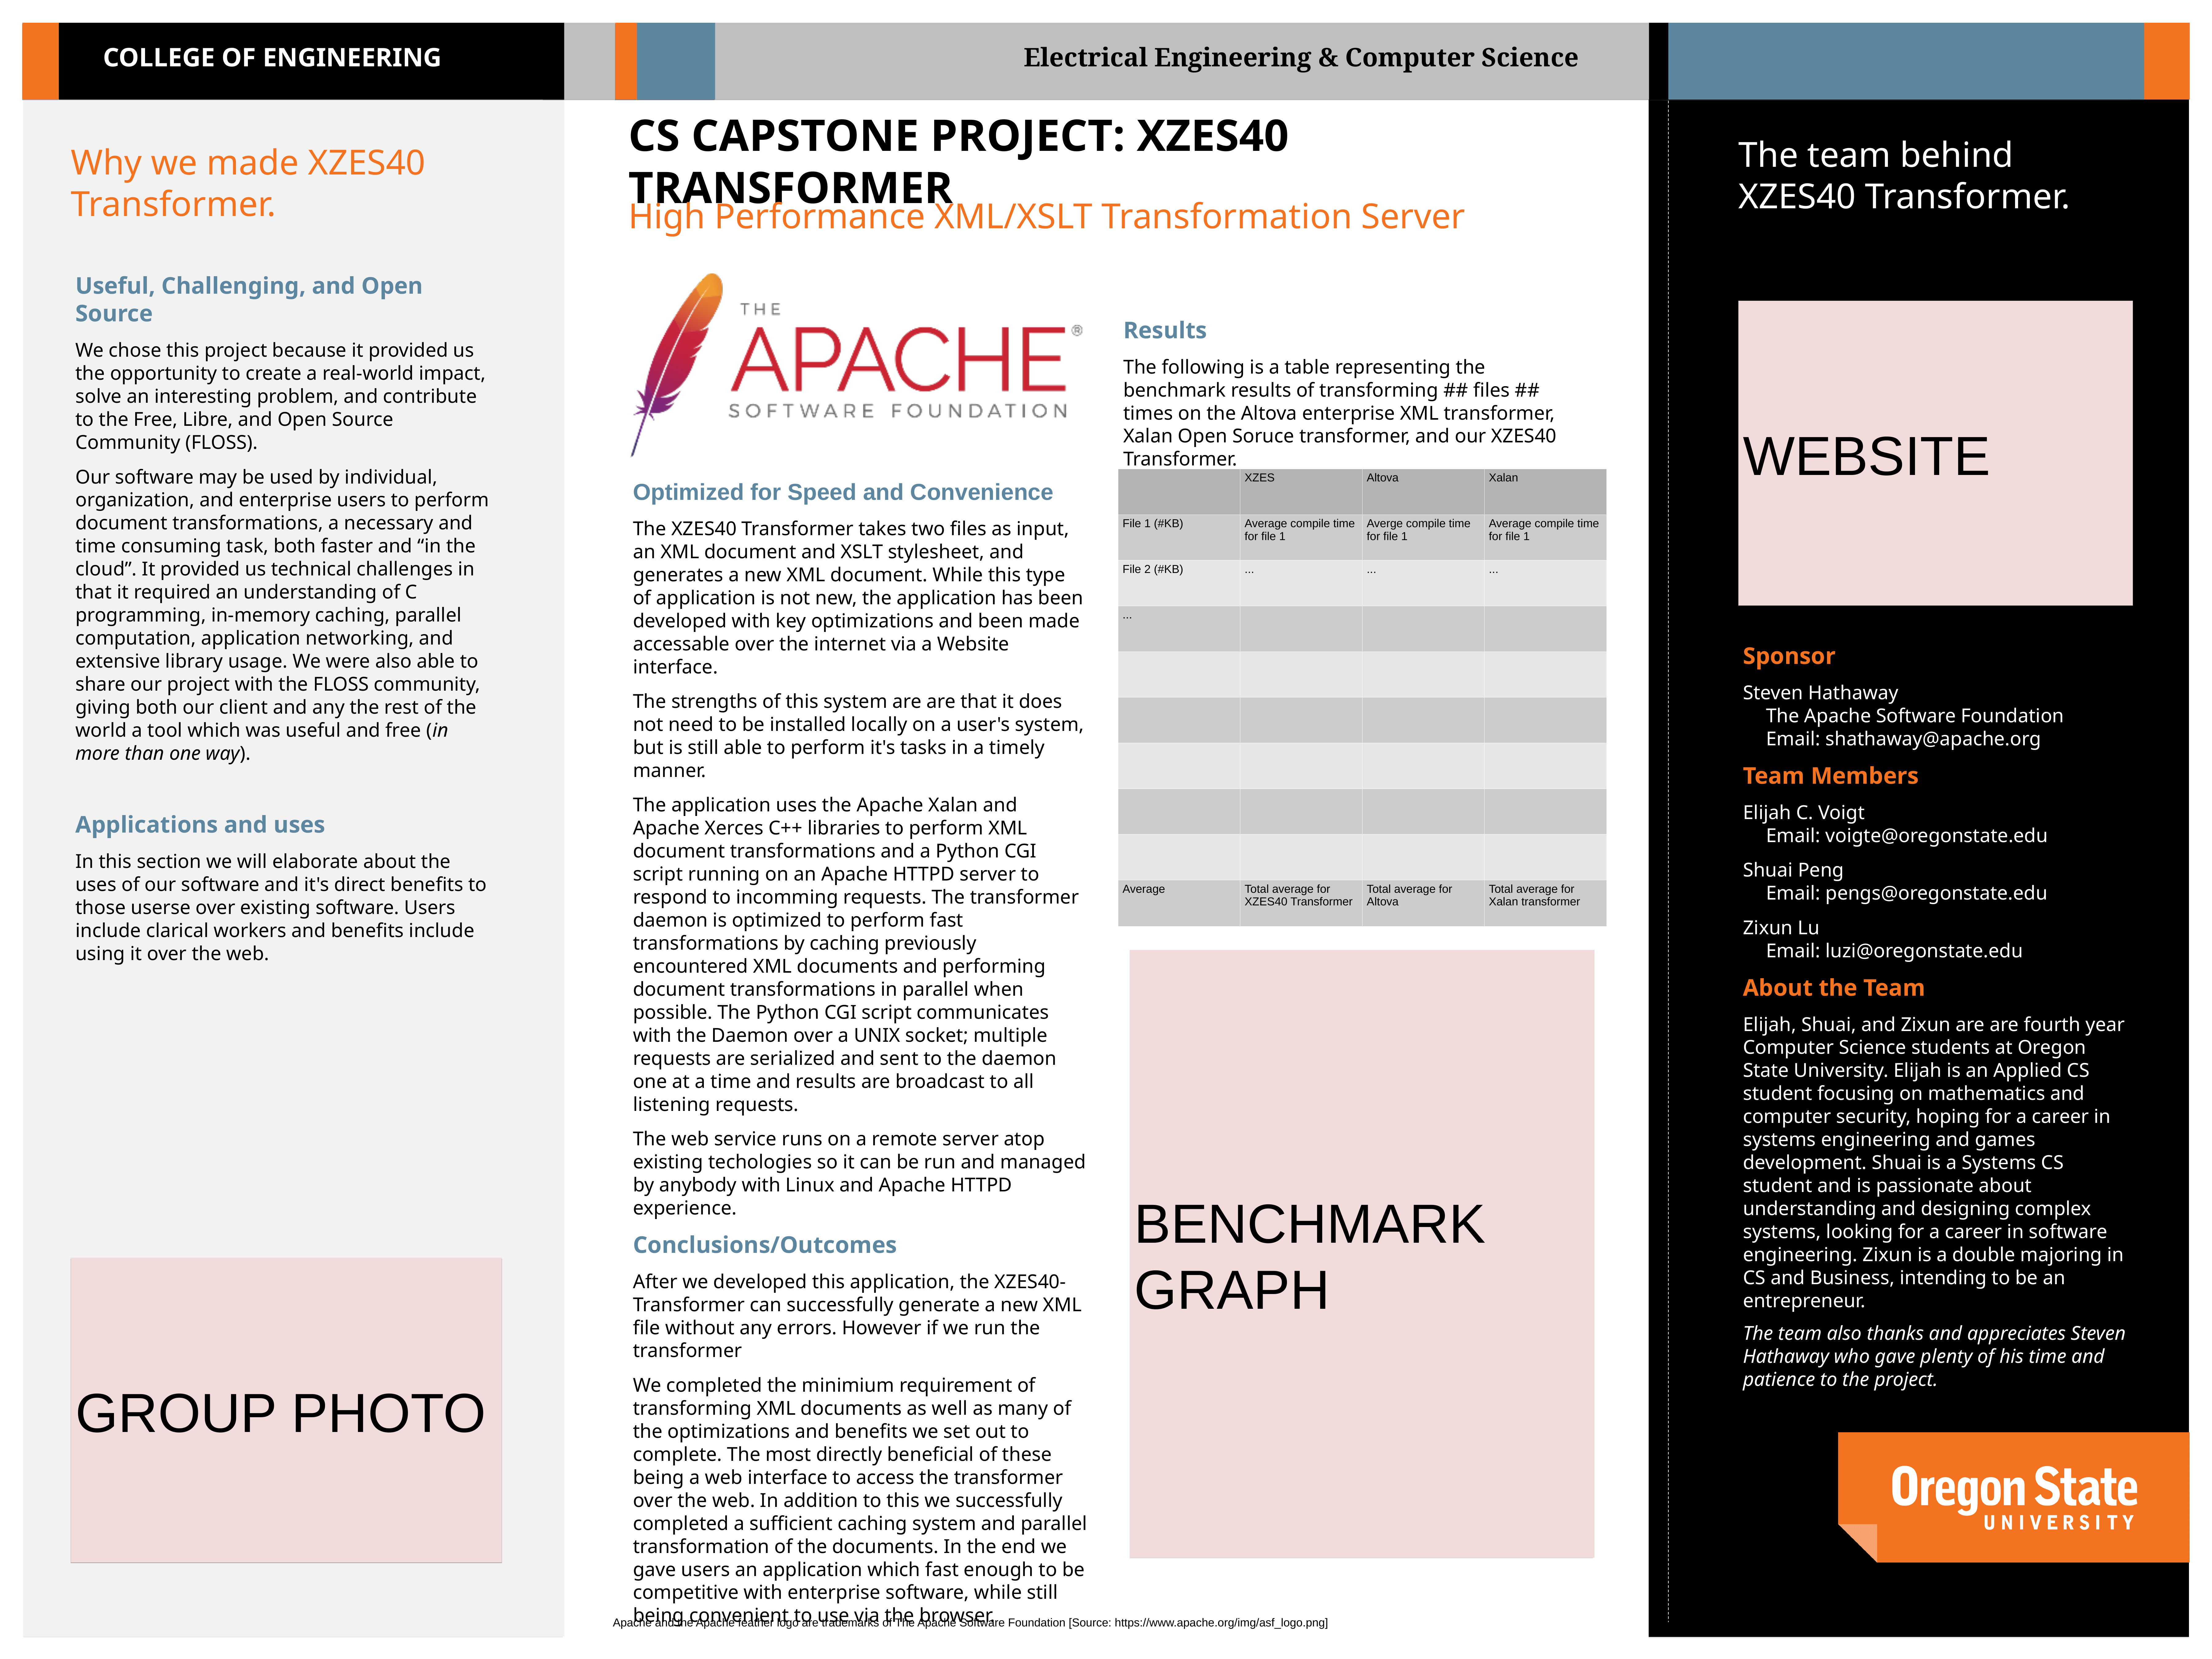

# CS Capstone Project: XZES40 Transformer
The team behind XZES40 Transformer.
Why we made XZES40 Transformer.
High Performance XML/XSLT Transformation Server
Useful, Challenging, and Open Source
We chose this project because it provided us the opportunity to create a real-world impact, solve an interesting problem, and contribute to the Free, Libre, and Open Source Community (FLOSS).
Our software may be used by individual, organization, and enterprise users to perform document transformations, a necessary and time consuming task, both faster and “in the cloud”. It provided us technical challenges in that it required an understanding of C programming, in-memory caching, parallel computation, application networking, and extensive library usage. We were also able to share our project with the FLOSS community, giving both our client and any the rest of the world a tool which was useful and free (in more than one way).
Applications and uses
In this section we will elaborate about the uses of our software and it's direct benefits to those userse over existing software. Users include clarical workers and benefits include using it over the web.
Results
The following is a table representing the benchmark results of transforming ## files ## times on the Altova enterprise XML transformer, Xalan Open Soruce transformer, and our XZES40 Transformer.
WEBSITE
| | XZES | Altova | Xalan |
| --- | --- | --- | --- |
| File 1 (#KB) | Average compile time for file 1 | Averge compile time for file 1 | Average compile time for file 1 |
| File 2 (#KB) | ... | ... | ... |
| ... | | | |
| | | | |
| | | | |
| | | | |
| | | | |
| | | | |
| Average | Total average for XZES40 Transformer | Total average for Altova | Total average for Xalan transformer |
Optimized for Speed and Convenience
The XZES40 Transformer takes two files as input, an XML document and XSLT stylesheet, and generates a new XML document. While this type of application is not new, the application has been developed with key optimizations and been made accessable over the internet via a Website interface.
The strengths of this system are are that it does not need to be installed locally on a user's system, but is still able to perform it's tasks in a timely manner.
The application uses the Apache Xalan and Apache Xerces C++ libraries to perform XML document transformations and a Python CGI script running on an Apache HTTPD server to respond to incomming requests. The transformer daemon is optimized to perform fast transformations by caching previously encountered XML documents and performing document transformations in parallel when possible. The Python CGI script communicates with the Daemon over a UNIX socket; multiple requests are serialized and sent to the daemon one at a time and results are broadcast to all listening requests.
The web service runs on a remote server atop existing techologies so it can be run and managed by anybody with Linux and Apache HTTPD experience.
Conclusions/Outcomes
After we developed this application, the XZES40-Transformer can successfully generate a new XML file without any errors. However if we run the transformer
We completed the minimium requirement of transforming XML documents as well as many of the optimizations and benefits we set out to complete. The most directly beneficial of these being a web interface to access the transformer over the web. In addition to this we successfully completed a sufficient caching system and parallel transformation of the documents. In the end we gave users an application which fast enough to be competitive with enterprise software, while still being convenient to use via the browser.
Sponsor
Steven Hathaway
	The Apache Software Foundation
	Email: shathaway@apache.org
Team Members
Elijah C. Voigt
	Email: voigte@oregonstate.edu
Shuai Peng
	Email: pengs@oregonstate.edu
Zixun Lu
	Email: luzi@oregonstate.edu
About the Team
Elijah, Shuai, and Zixun are are fourth year Computer Science students at Oregon State University. Elijah is an Applied CS student focusing on mathematics and computer security, hoping for a career in systems engineering and games development. Shuai is a Systems CS student and is passionate about understanding and designing complex systems, looking for a career in software engineering. Zixun is a double majoring in CS and Business, intending to be an entrepreneur.
The team also thanks and appreciates Steven Hathaway who gave plenty of his time and patience to the project.
BENCHMARK GRAPH
GROUP PHOTO
Apache and the Apache feather logo are trademarks of The Apache Software Foundation [Source: https://www.apache.org/img/asf_logo.png]